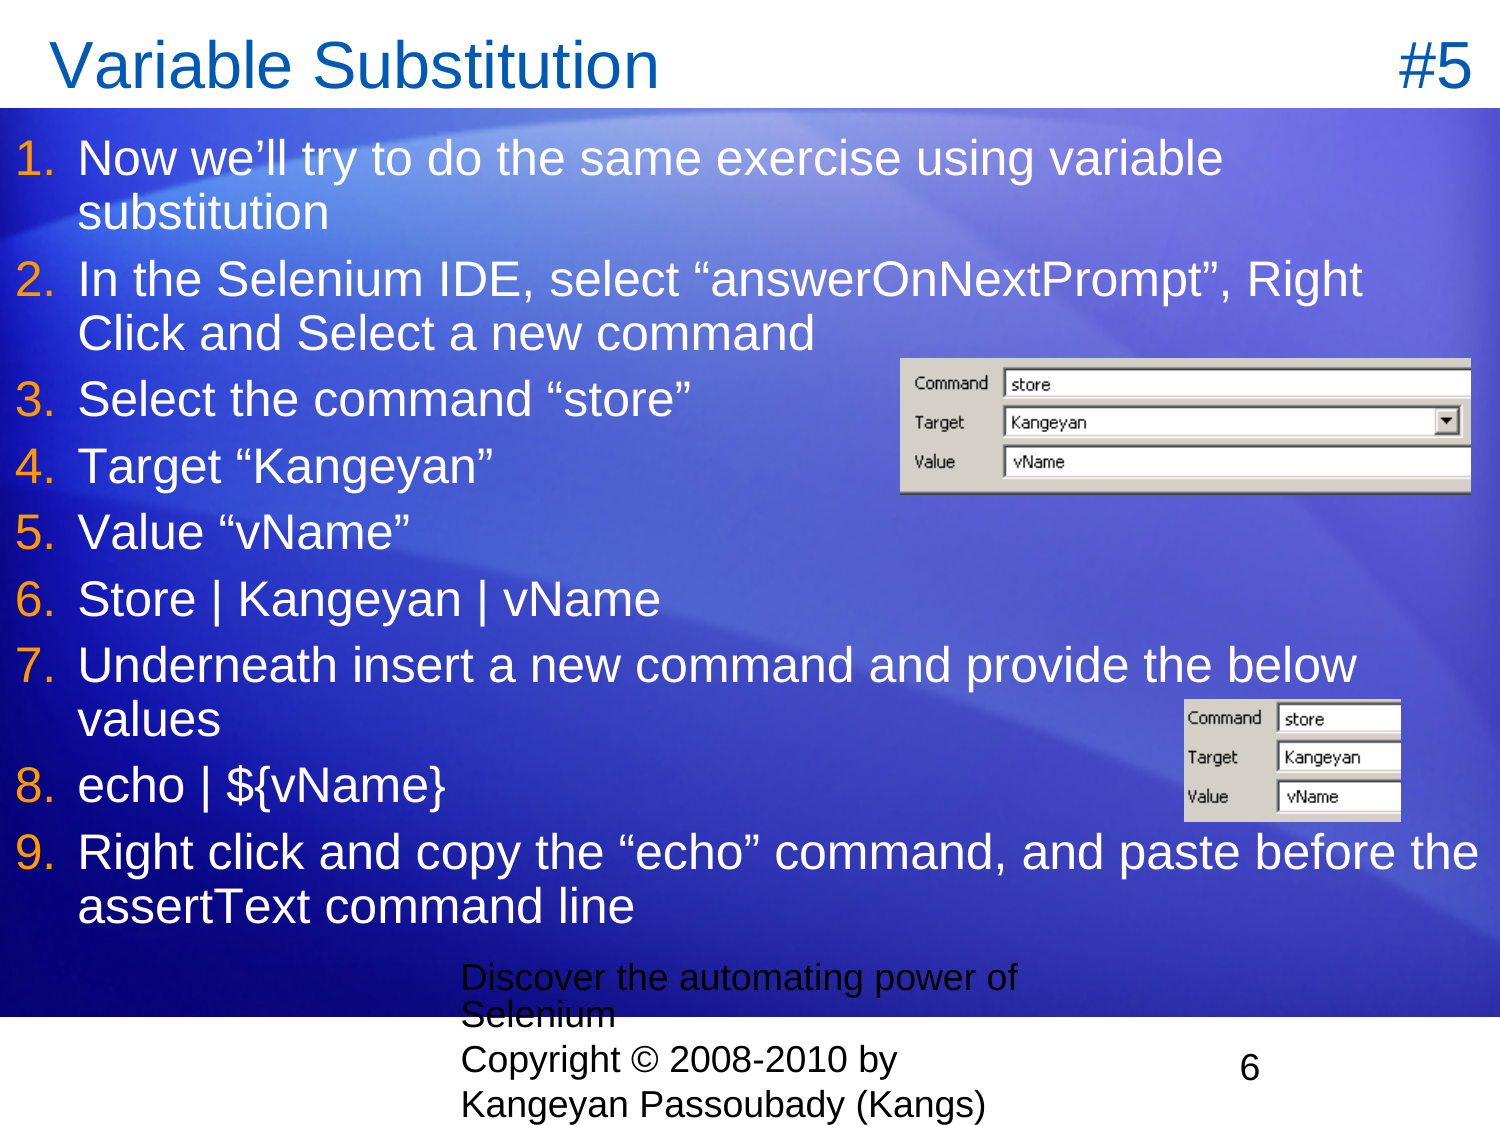

# Variable Substitution					#5
Now we’ll try to do the same exercise using variable substitution
In the Selenium IDE, select “answerOnNextPrompt”, Right Click and Select a new command
Select the command “store”
Target “Kangeyan”
Value “vName”
Store | Kangeyan | vName
Underneath insert a new command and provide the below values
echo | ${vName}
Right click and copy the “echo” command, and paste before the assertText command line
Discover the automating power of Selenium
6